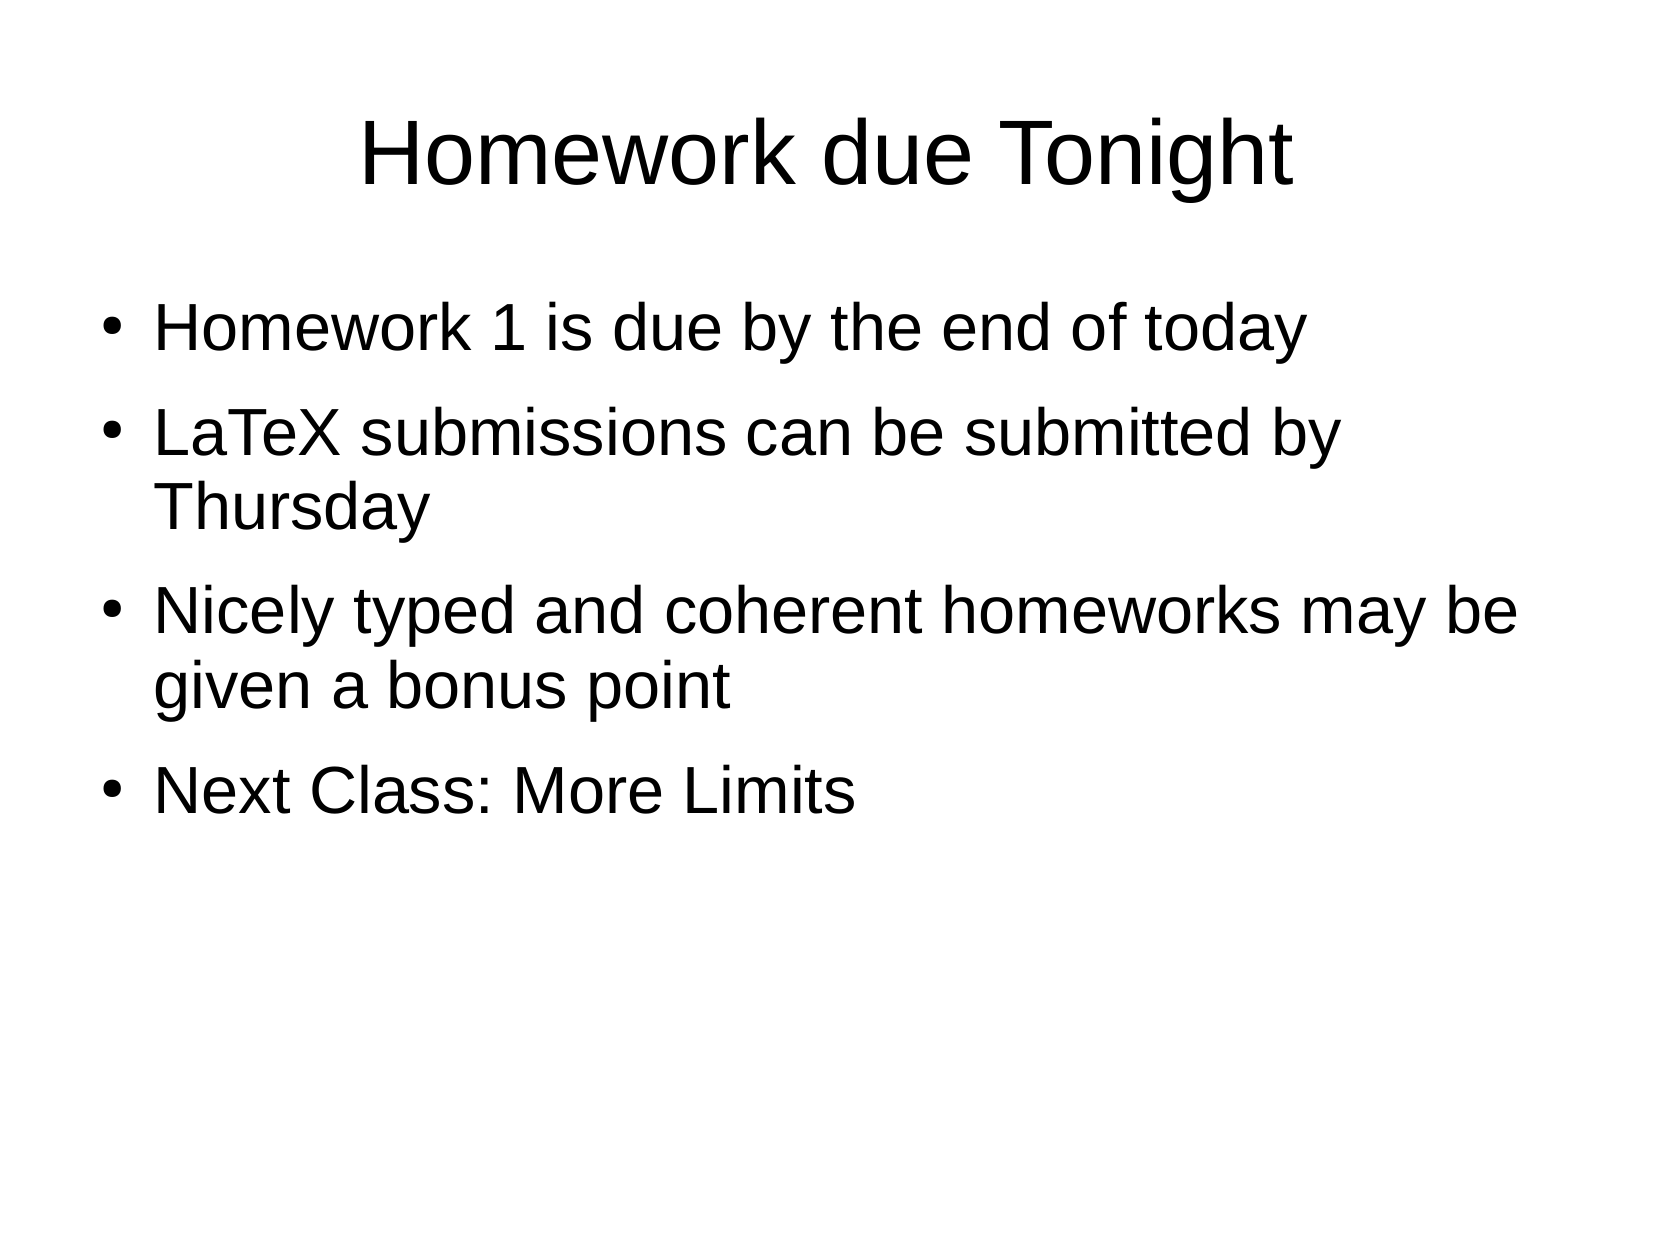

# Homework due Tonight
Homework 1 is due by the end of today
LaTeX submissions can be submitted by Thursday
Nicely typed and coherent homeworks may be given a bonus point
Next Class: More Limits